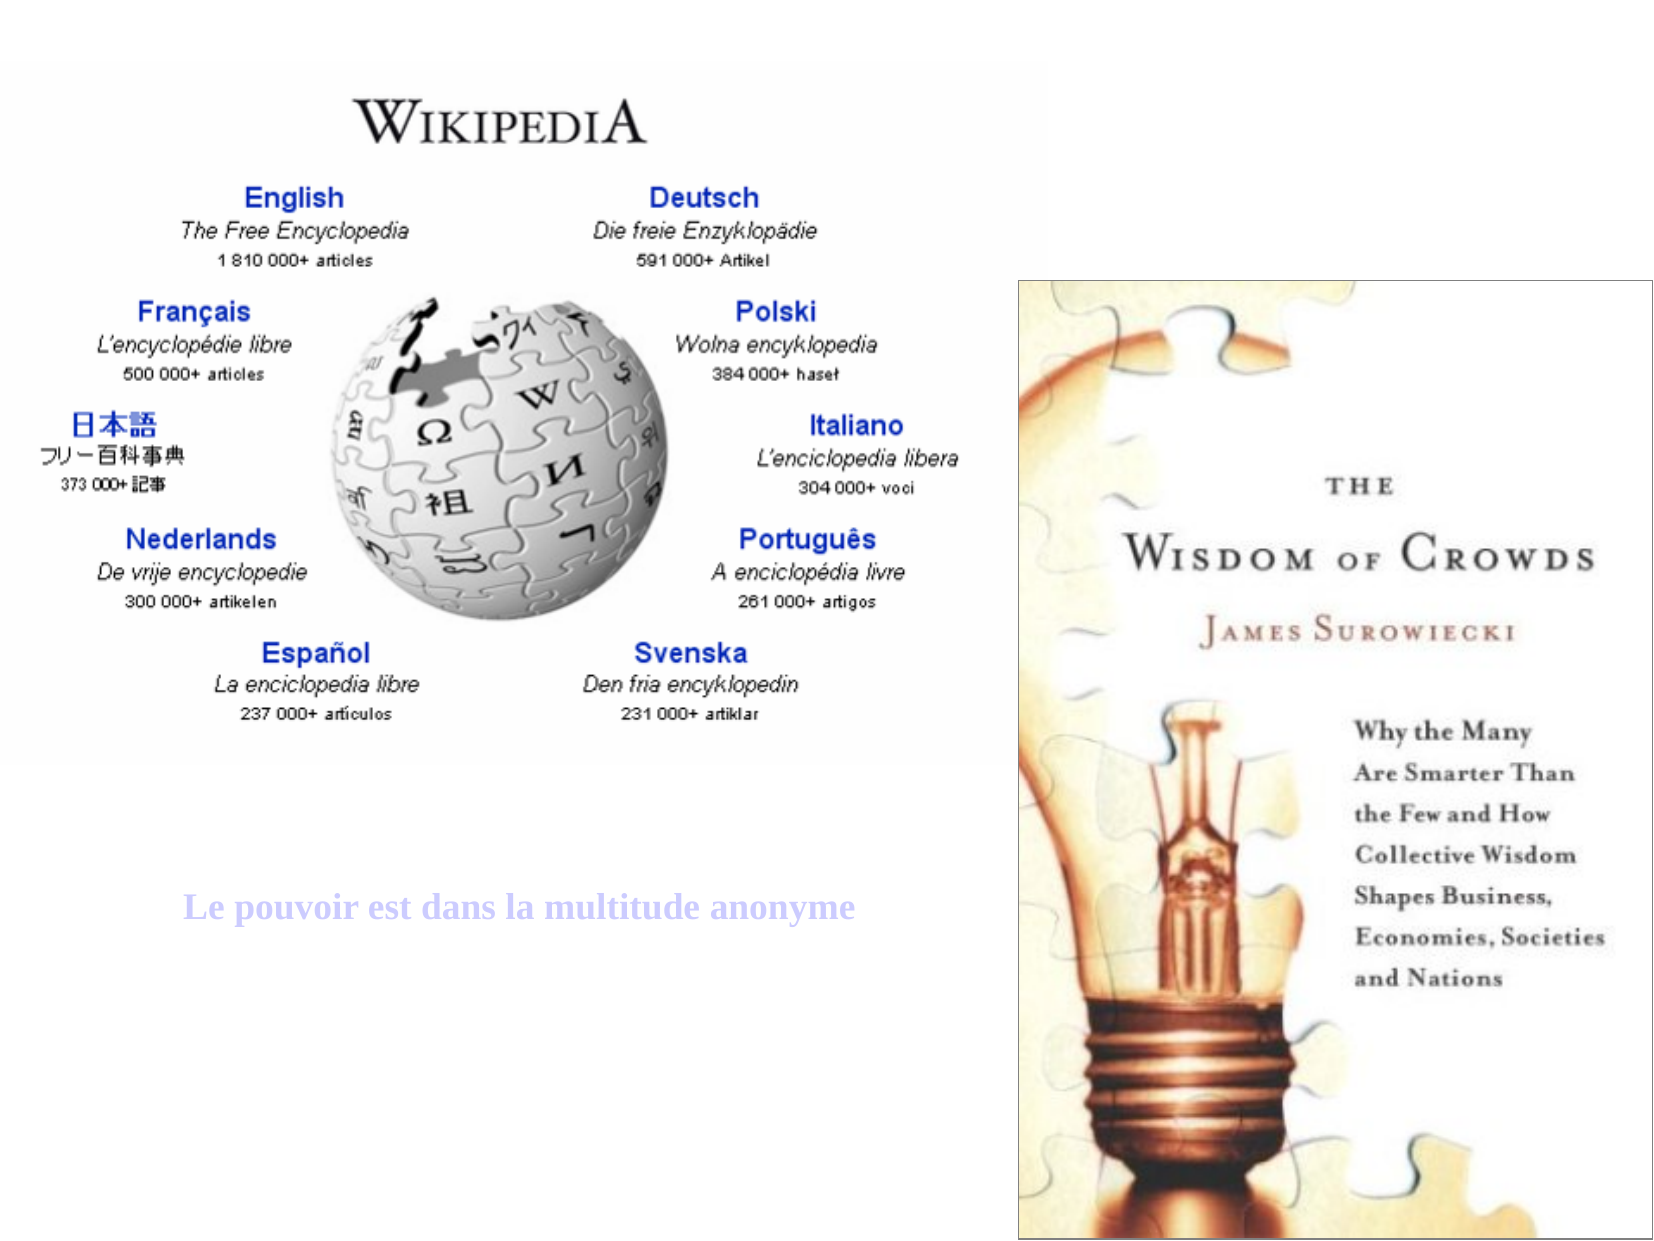

Le pouvoir est dans la multitude anonyme